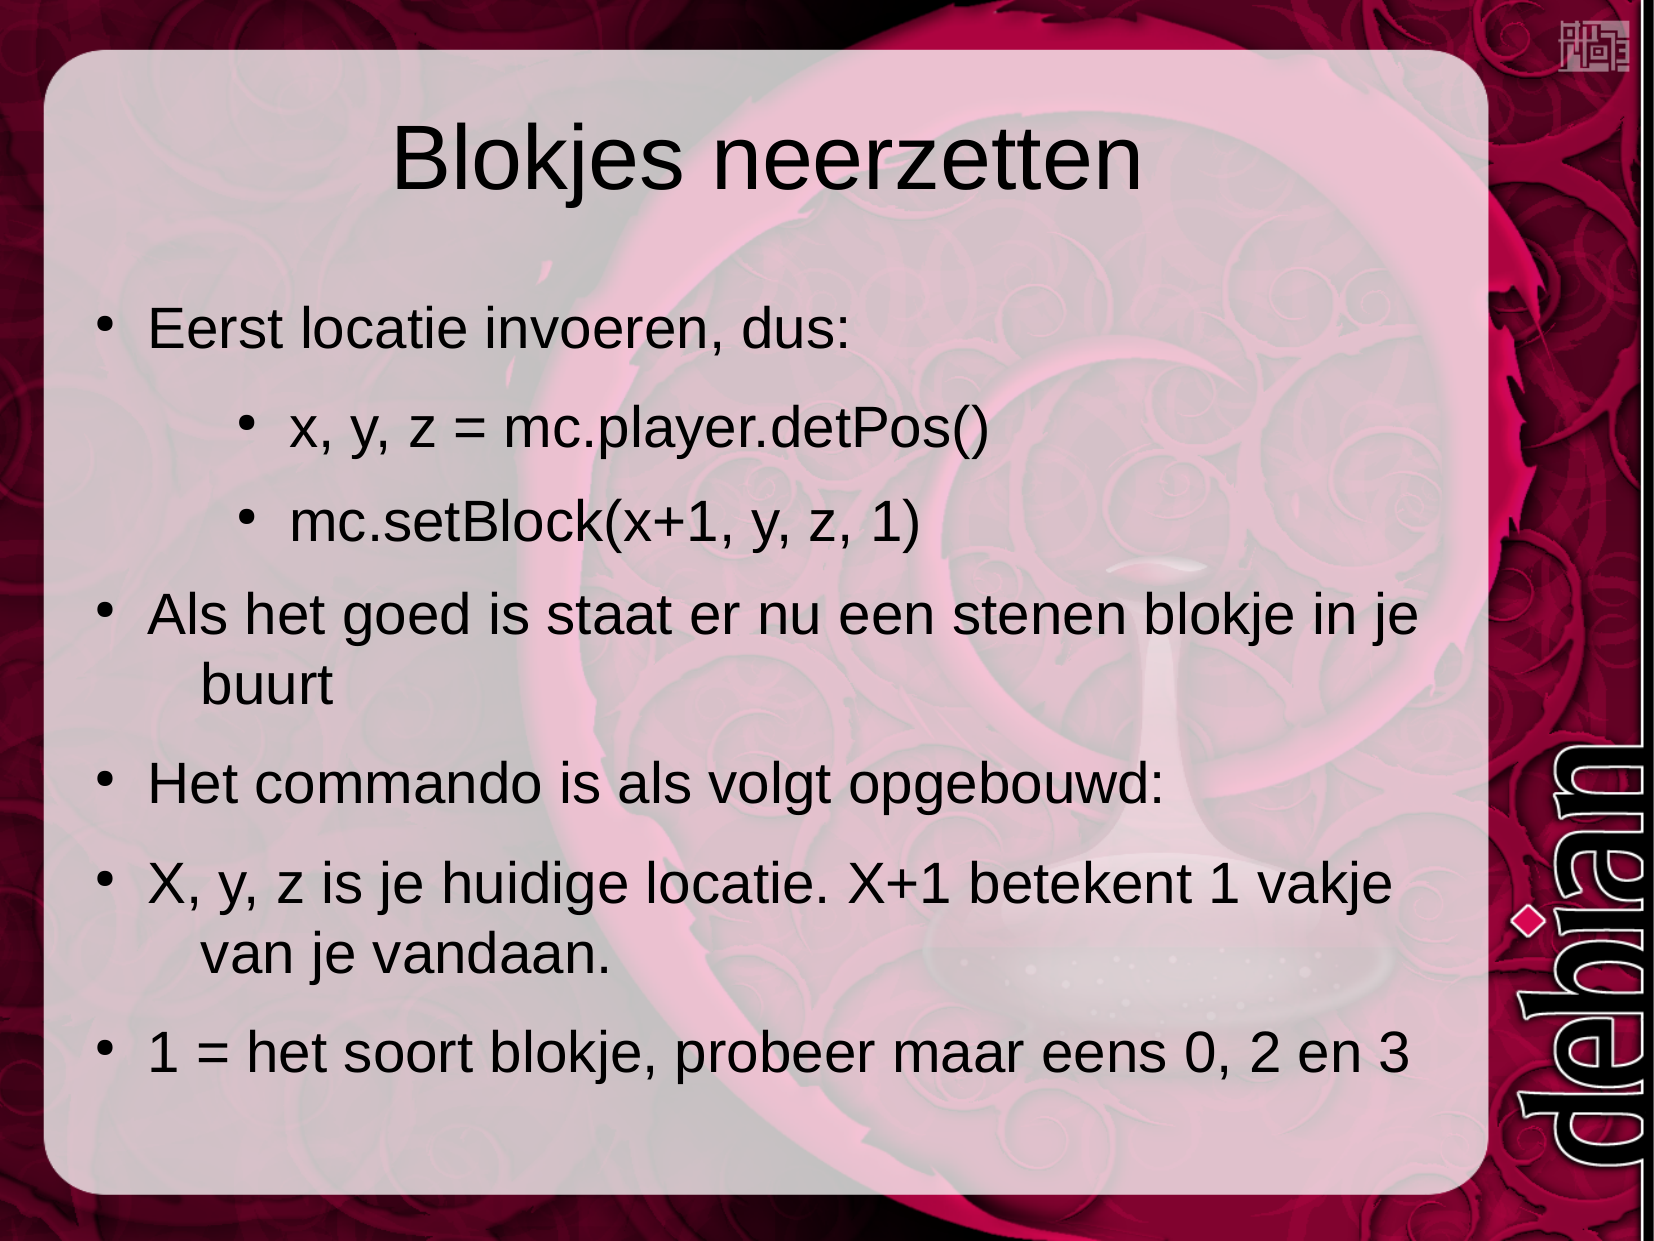

# Blokjes neerzetten
Eerst locatie invoeren, dus:
x, y, z = mc.player.detPos()
mc.setBlock(x+1, y, z, 1)
Als het goed is staat er nu een stenen blokje in je buurt
Het commando is als volgt opgebouwd:
X, y, z is je huidige locatie. X+1 betekent 1 vakje van je vandaan.
1 = het soort blokje, probeer maar eens 0, 2 en 3